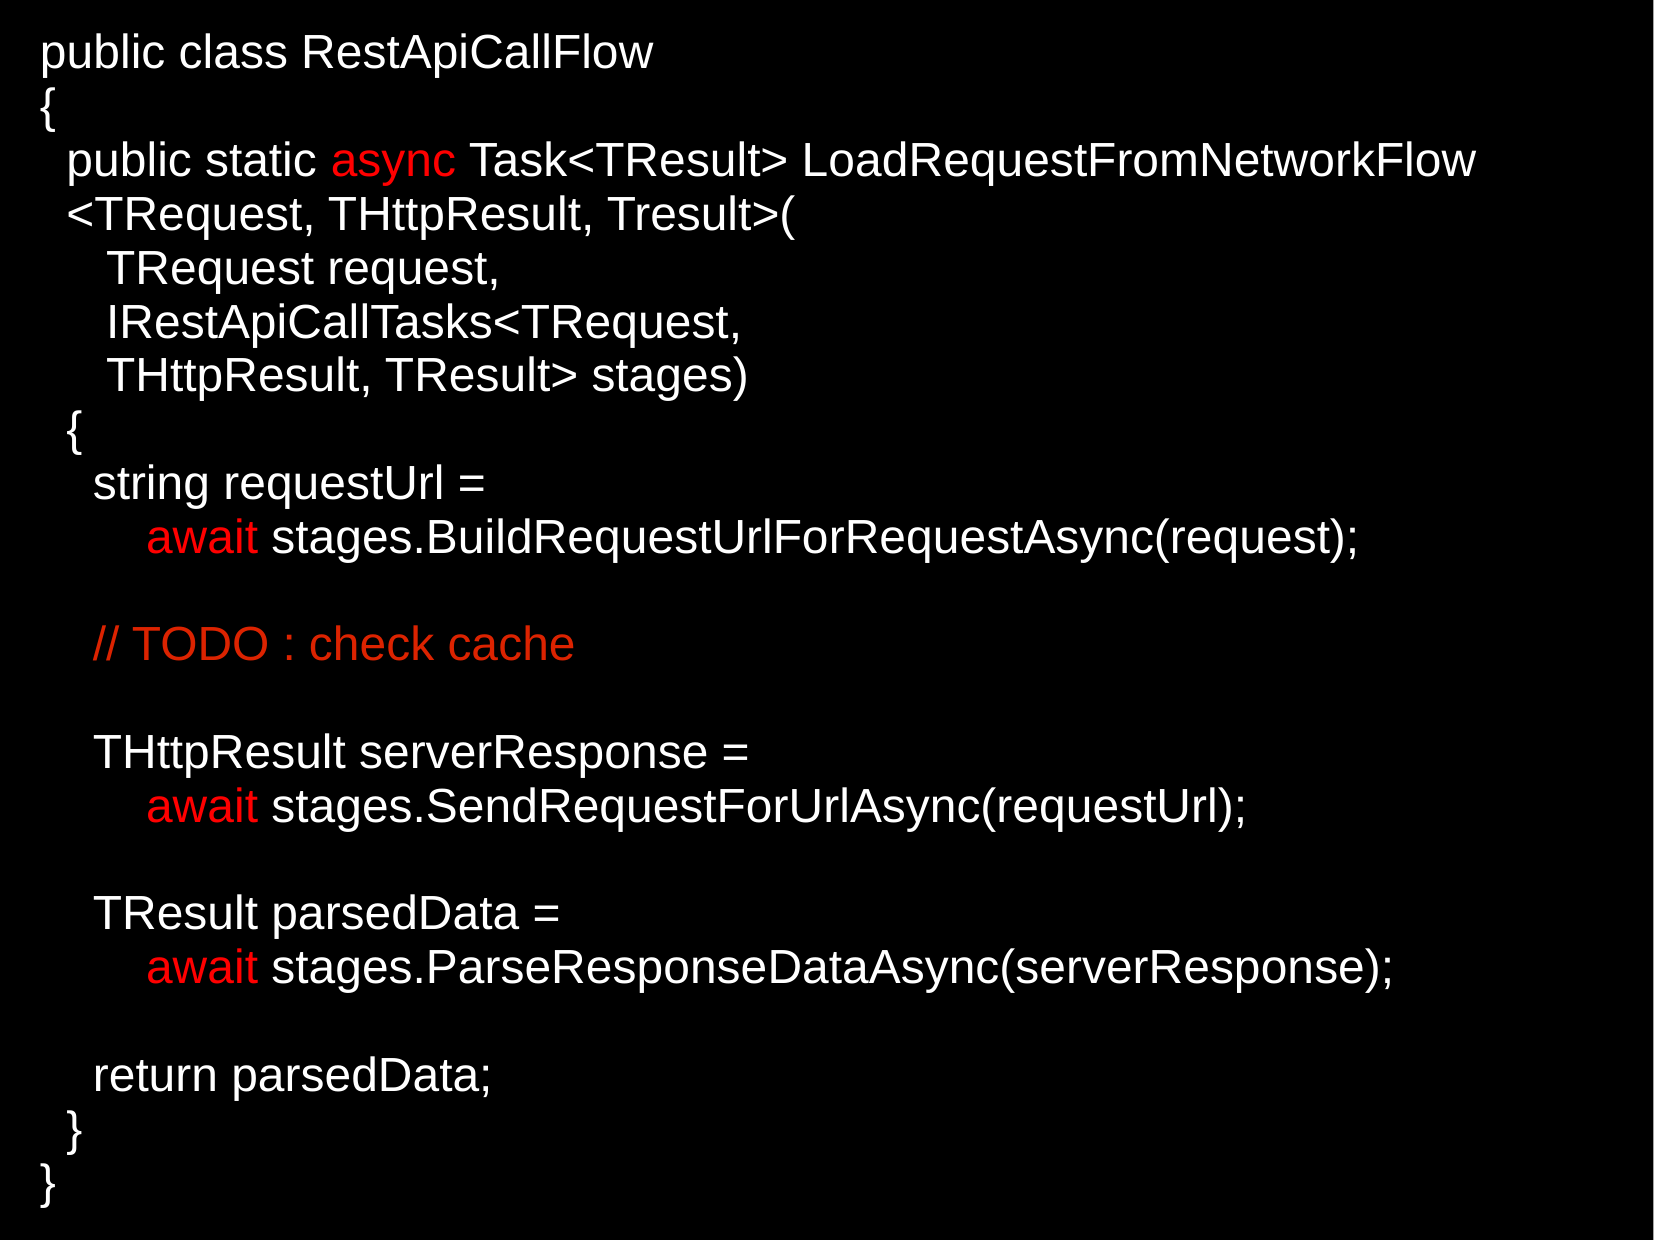

public class RestApiCallFlow
{
 public static async Task<TResult> LoadRequestFromNetworkFlow
 <TRequest, THttpResult, Tresult>(
 TRequest request,
 IRestApiCallTasks<TRequest,
 THttpResult, TResult> stages)
 {
 string requestUrl =
 await stages.BuildRequestUrlForRequestAsync(request);
 // TODO : check cache
 THttpResult serverResponse =
 await stages.SendRequestForUrlAsync(requestUrl);
 TResult parsedData =
 await stages.ParseResponseDataAsync(serverResponse);
 return parsedData;
 }
}